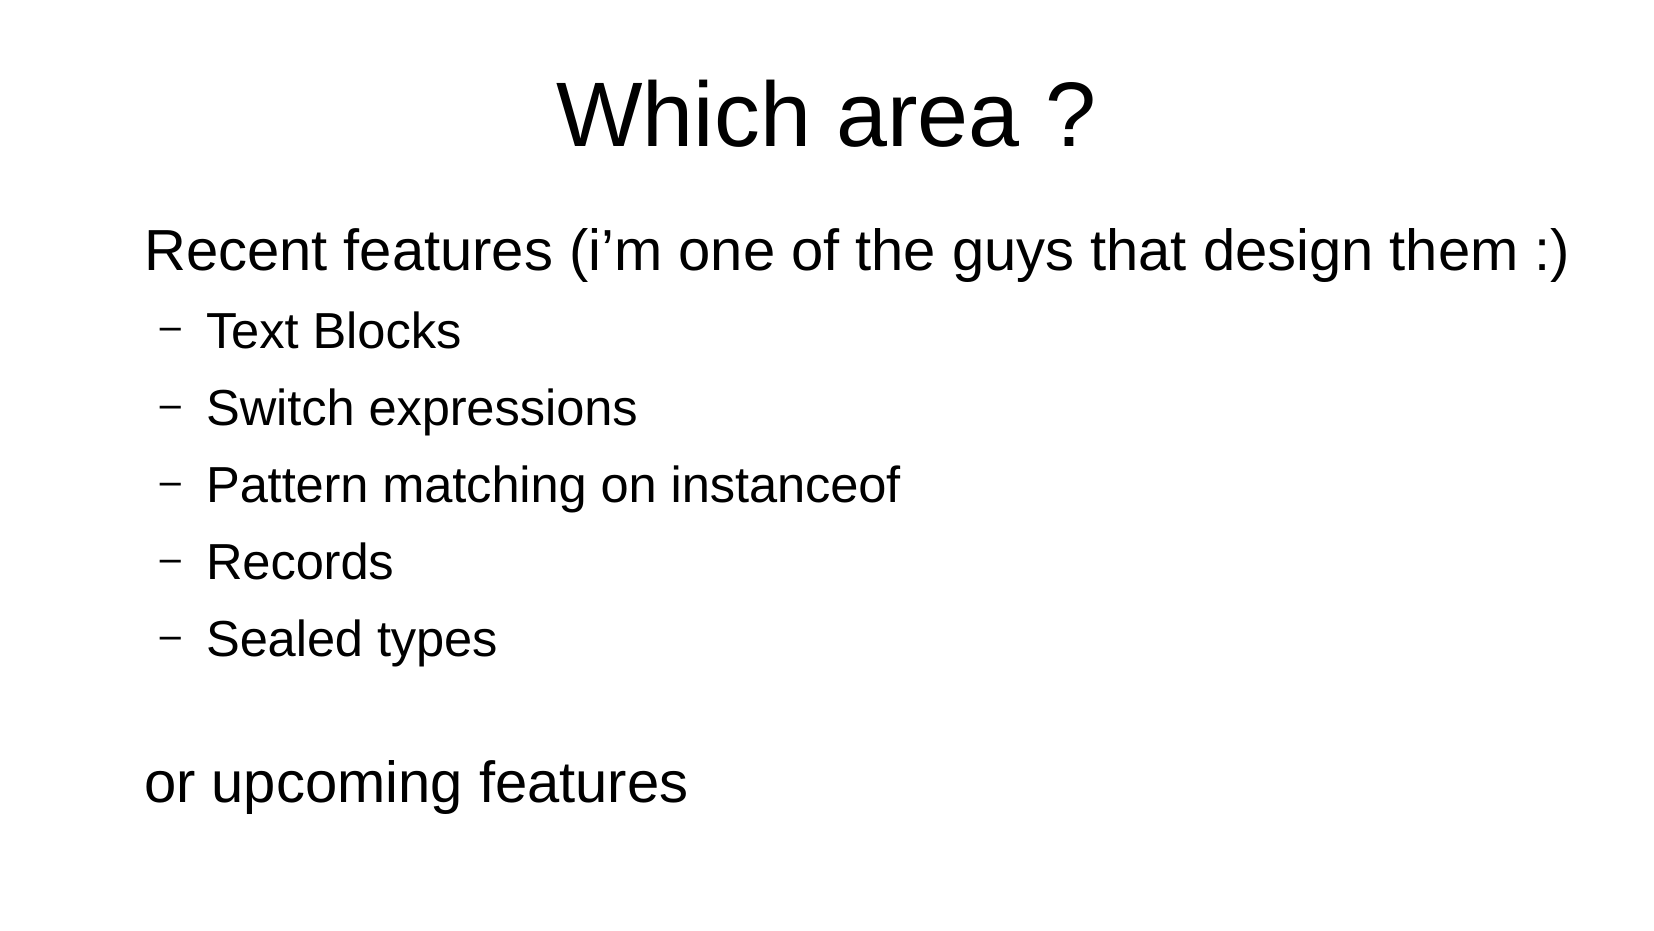

# Which area ?
Recent features (i’m one of the guys that design them :)
Text Blocks
Switch expressions
Pattern matching on instanceof
Records
Sealed types
or upcoming features